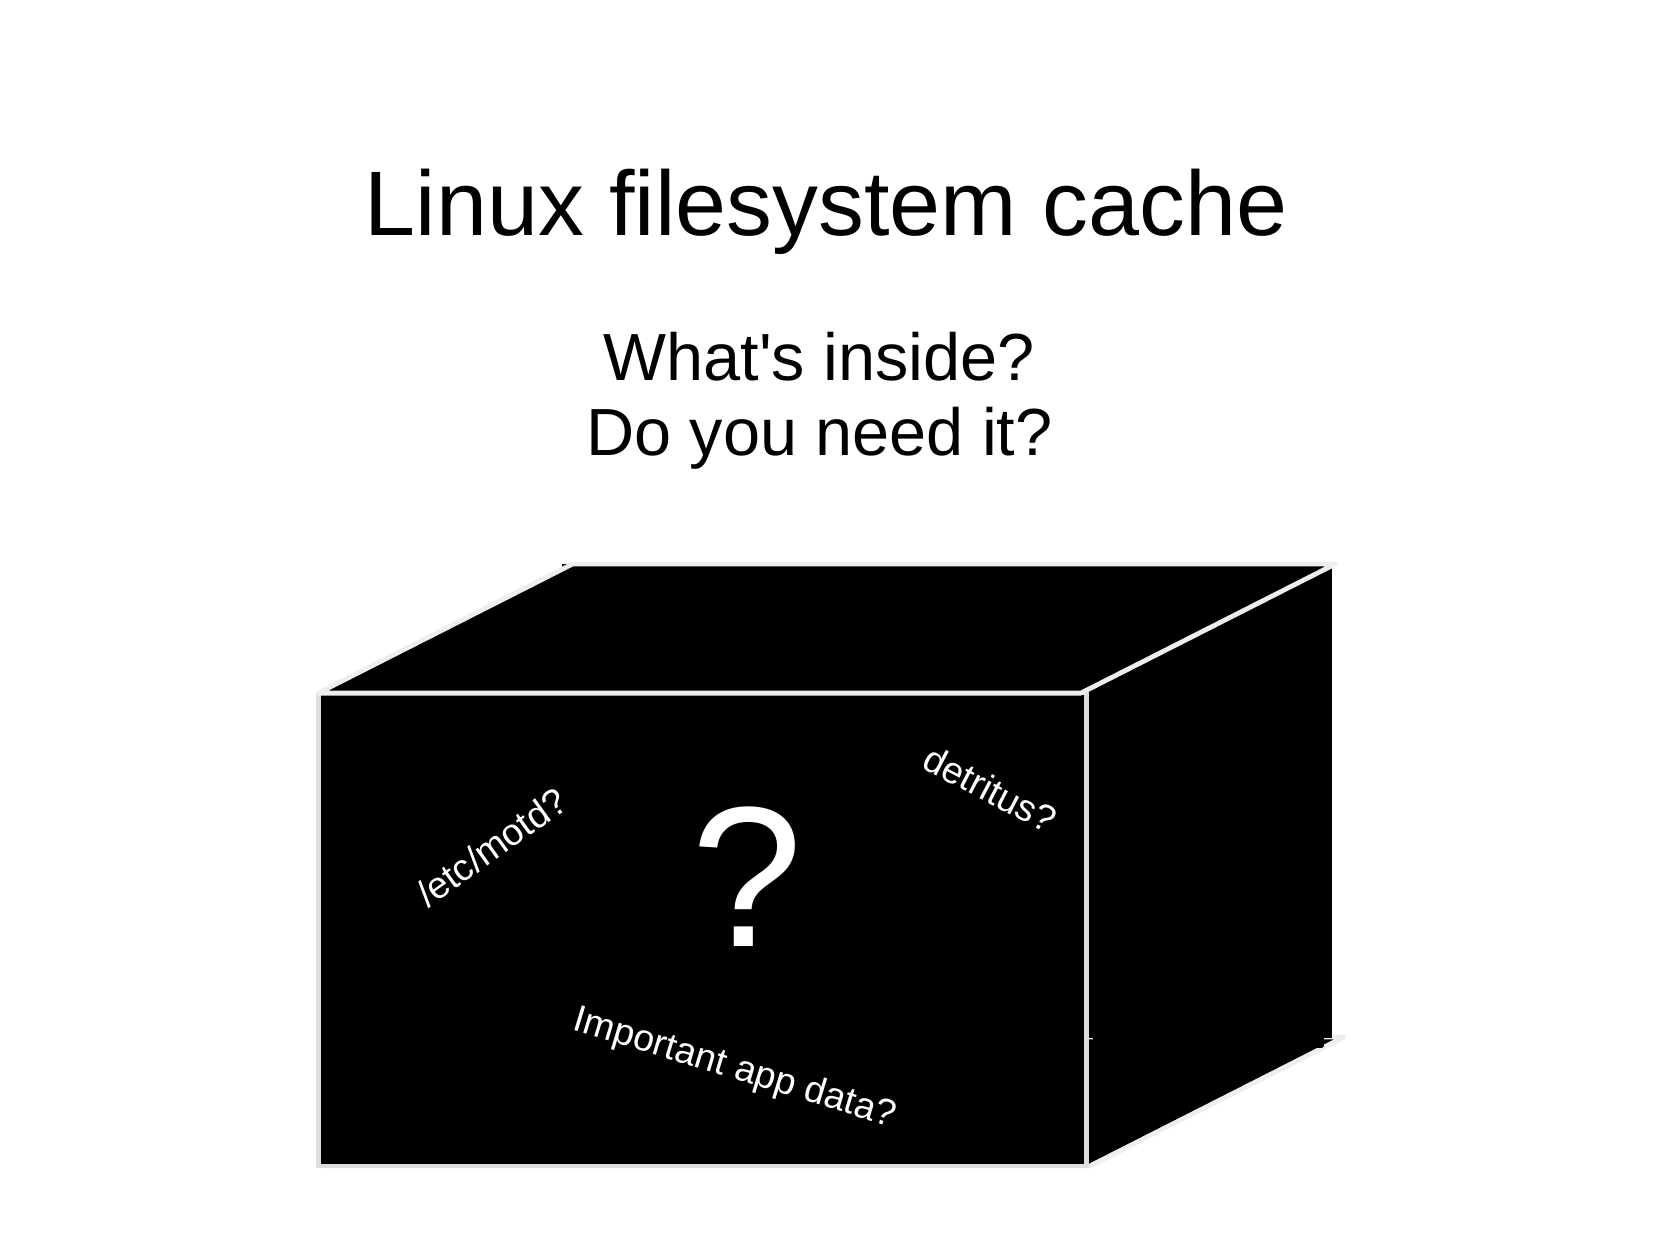

# Linux filesystem cache
What's inside?
Do you need it?
 ?
detritus?
/etc/motd?
Important app data?